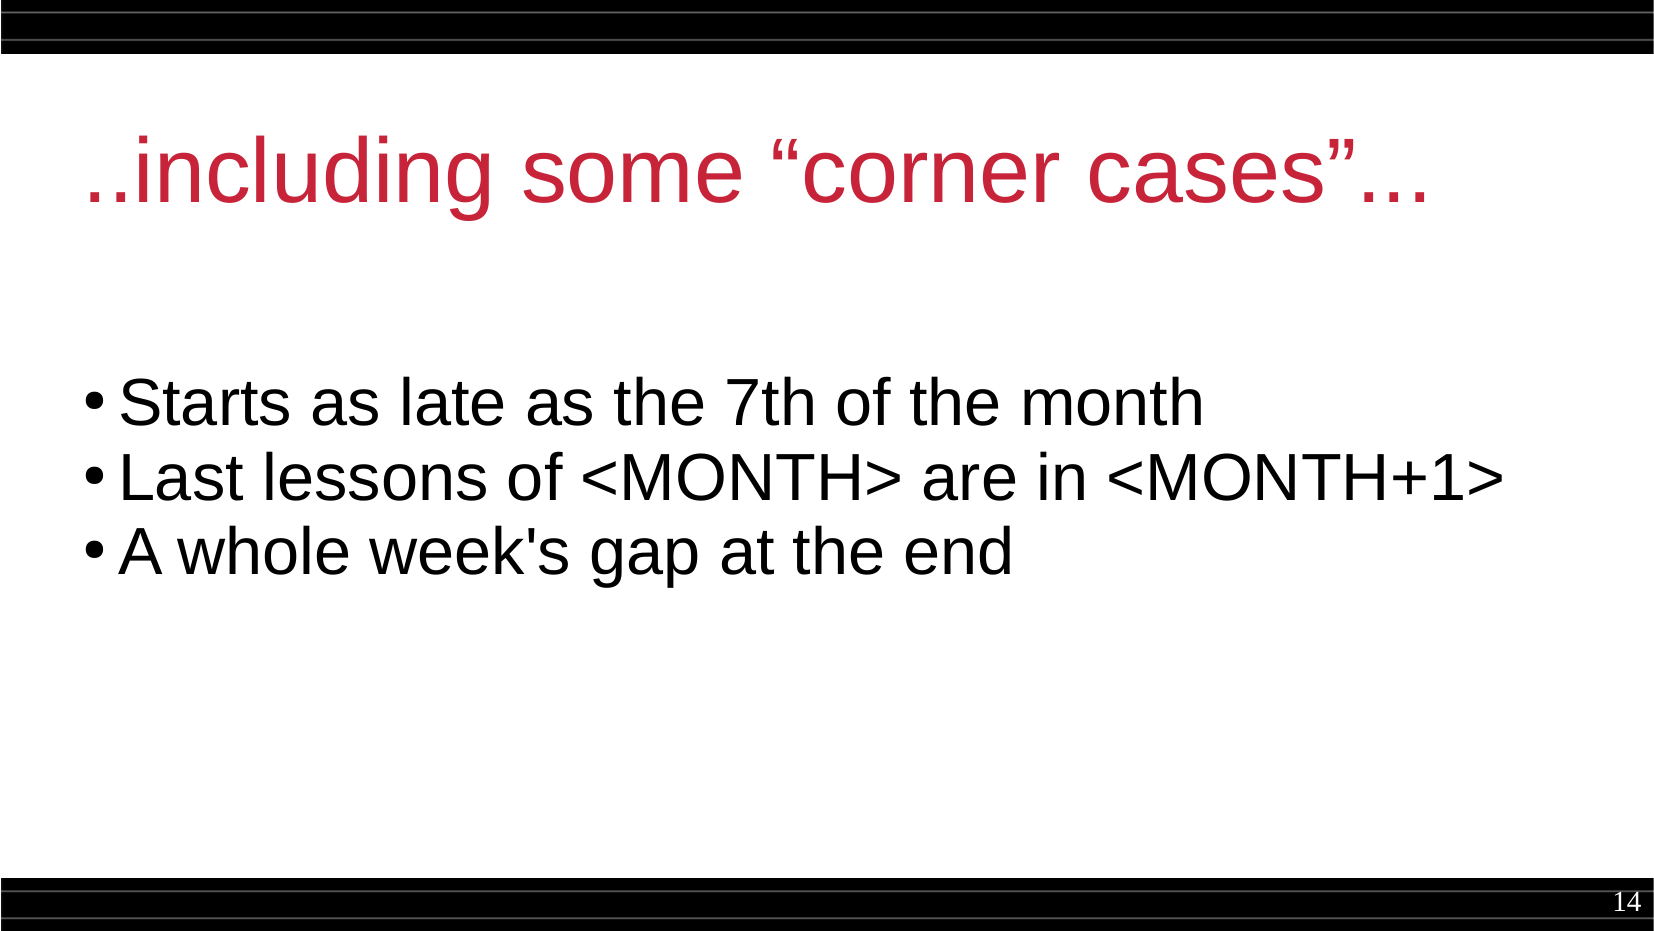

# ..including some “corner cases”...
Starts as late as the 7th of the month
Last lessons of <MONTH> are in <MONTH+1>
A whole week's gap at the end